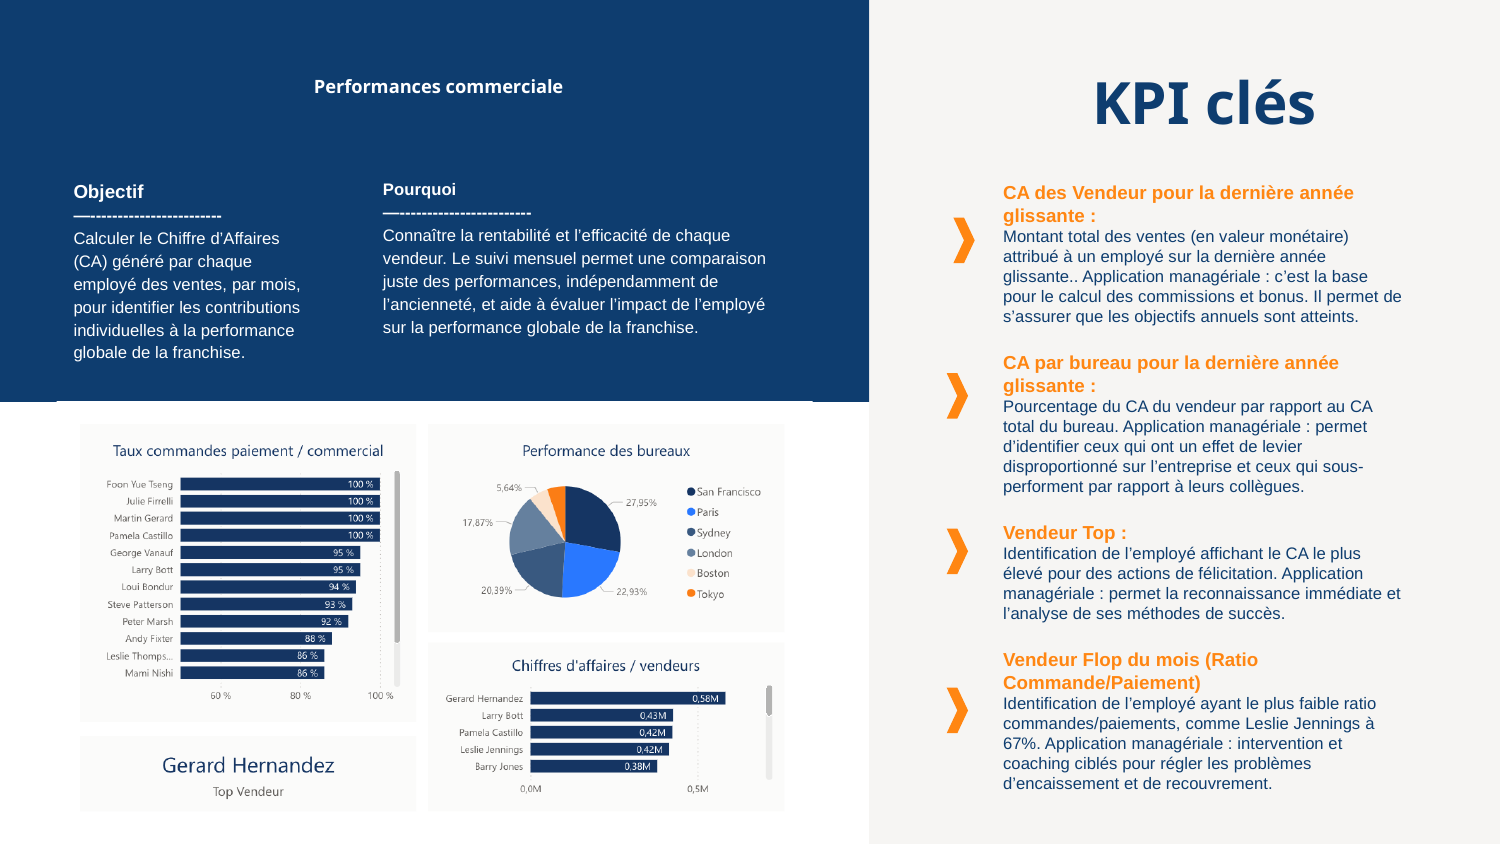

KPI clés
# Performances commerciale
Objectif
—------------------------
Calculer le Chiffre d’Affaires (CA) généré par chaque employé des ventes, par mois, pour identifier les contributions individuelles à la performance globale de la franchise.
Pourquoi
—------------------------
Connaître la rentabilité et l’efficacité de chaque vendeur. Le suivi mensuel permet une comparaison juste des performances, indépendamment de l’ancienneté, et aide à évaluer l’impact de l’employé sur la performance globale de la franchise.
CA des Vendeur pour la dernière année glissante :
Montant total des ventes (en valeur monétaire) attribué à un employé sur la dernière année glissante.. Application managériale : c’est la base pour le calcul des commissions et bonus. Il permet de s’assurer que les objectifs annuels sont atteints.
CA par bureau pour la dernière année glissante :
Pourcentage du CA du vendeur par rapport au CA total du bureau. Application managériale : permet d’identifier ceux qui ont un effet de levier disproportionné sur l’entreprise et ceux qui sous-performent par rapport à leurs collègues.
Vendeur Top :
Identification de l’employé affichant le CA le plus élevé pour des actions de félicitation. Application managériale : permet la reconnaissance immédiate et l’analyse de ses méthodes de succès.
Vendeur Flop du mois (Ratio Commande/Paiement)
Identification de l’employé ayant le plus faible ratio commandes/paiements, comme Leslie Jennings à 67%. Application managériale : intervention et coaching ciblés pour régler les problèmes d’encaissement et de recouvrement.